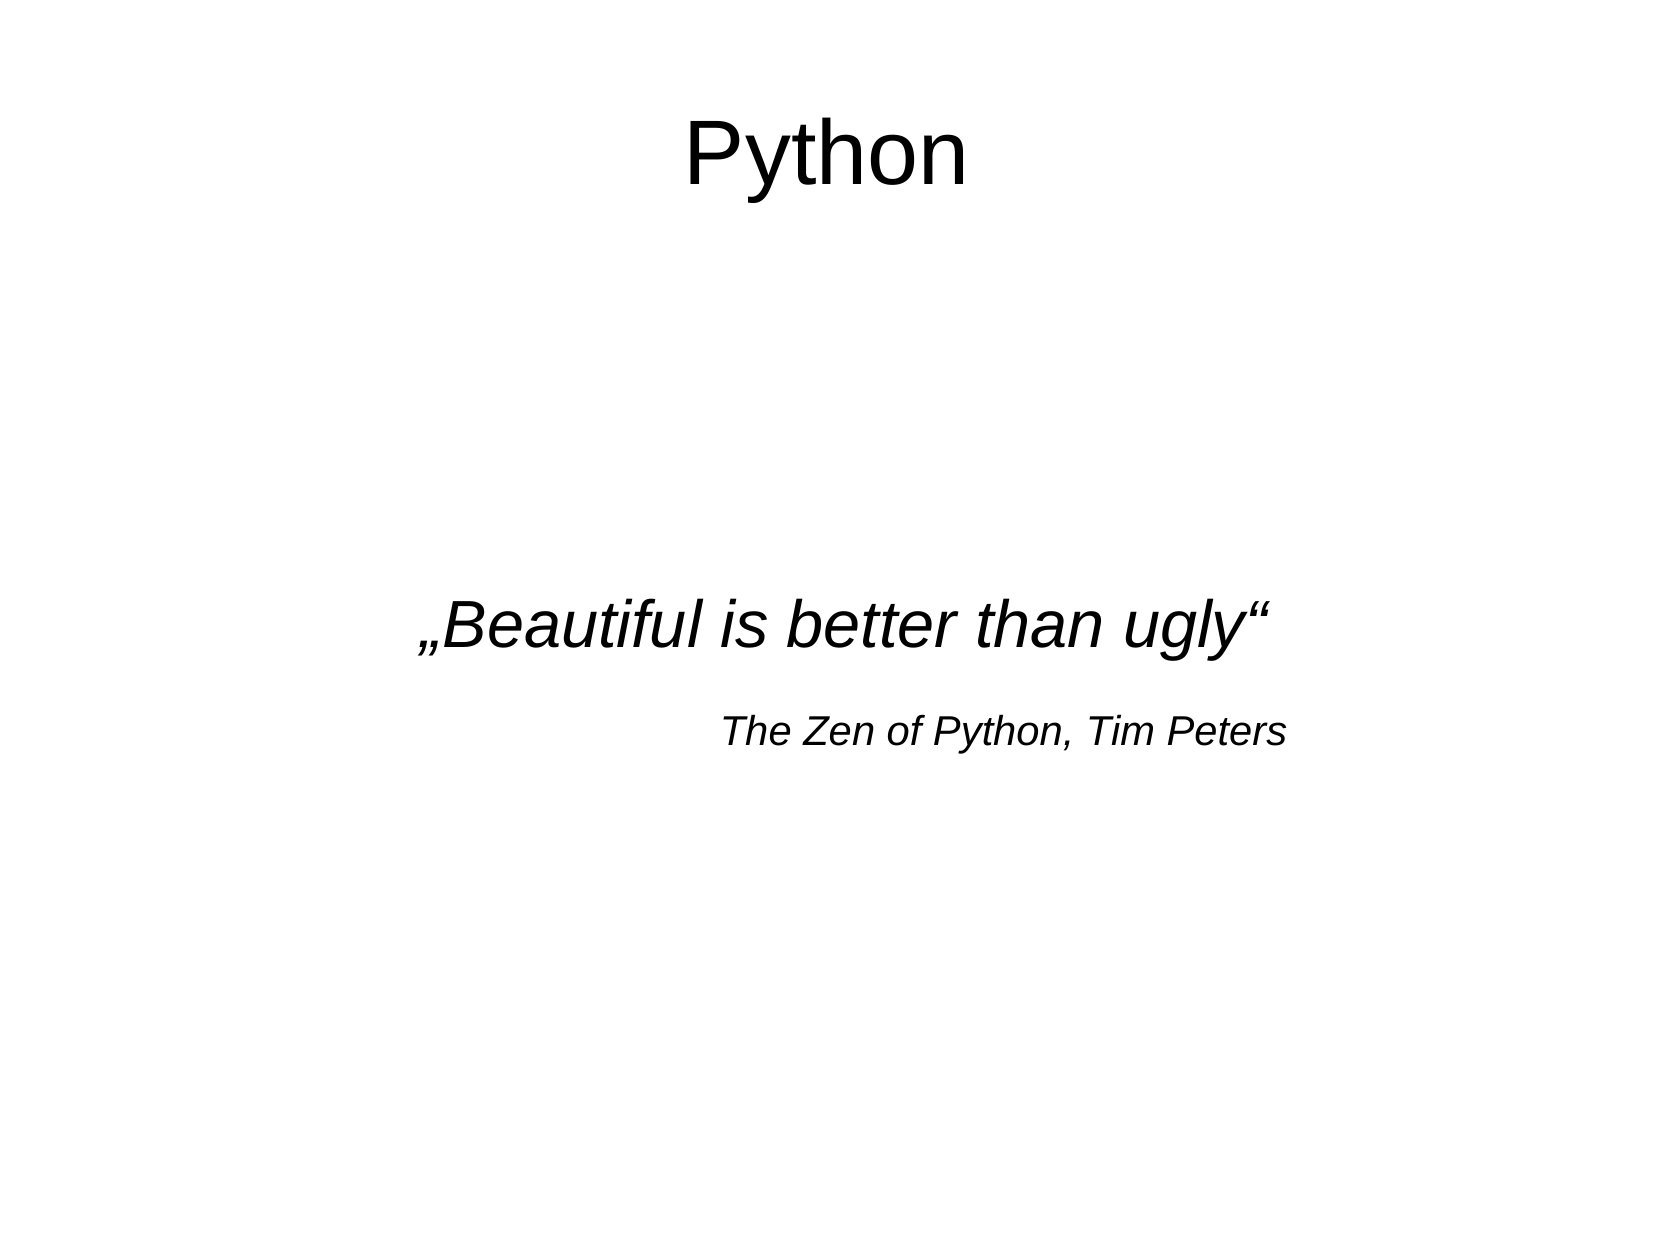

# Python
„Beautiful is better than ugly“
The Zen of Python, Tim Peters